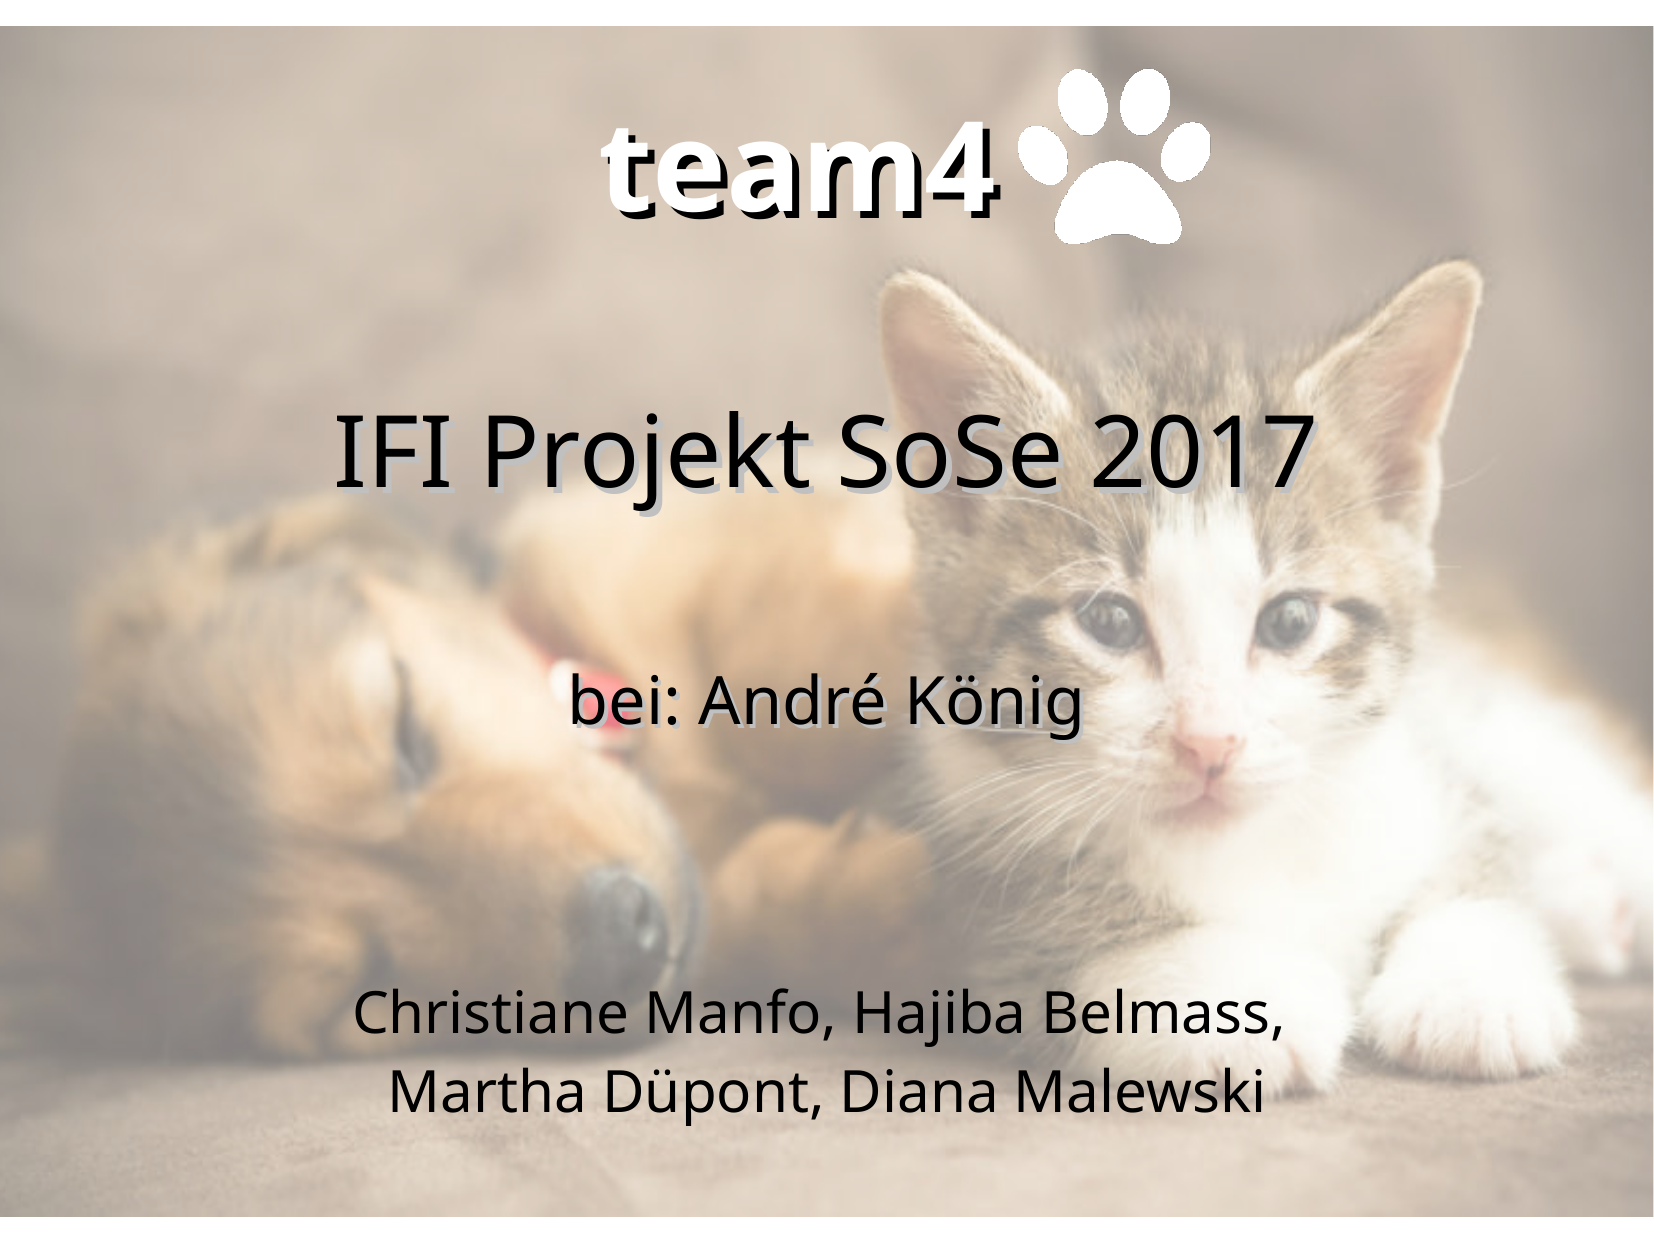

# team4
IFI Projekt SoSe 2017
bei: André König
Christiane Manfo, Hajiba Belmass,
Martha Düpont, Diana Malewski